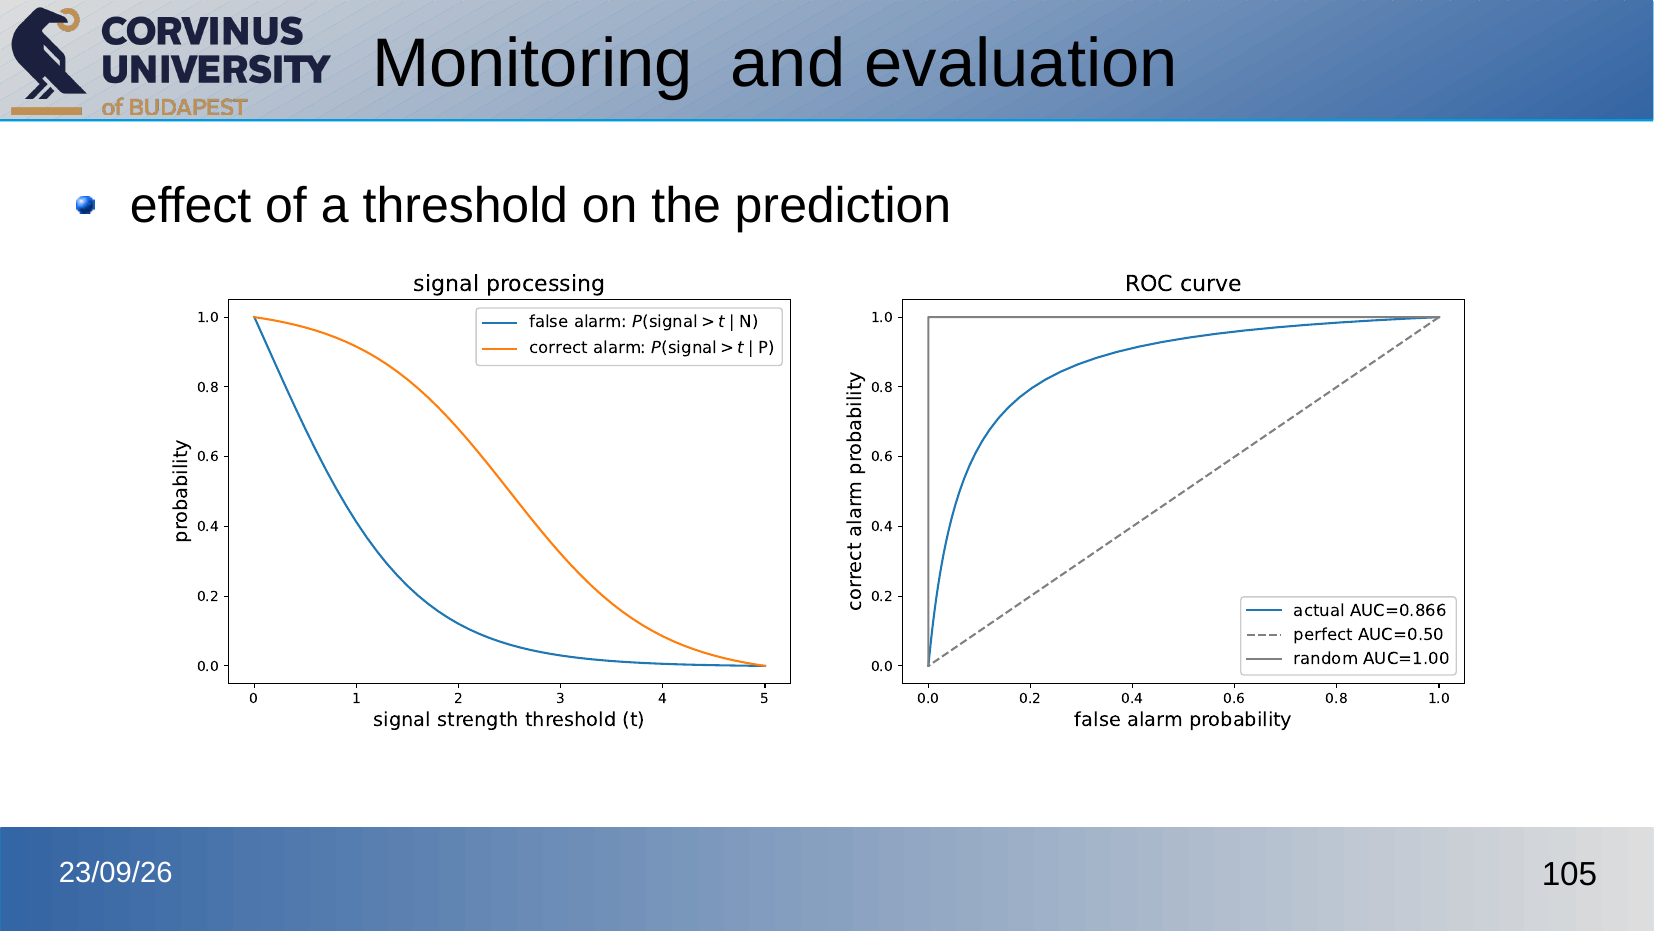

# Monitoring and evaluation
effect of a threshold on the prediction